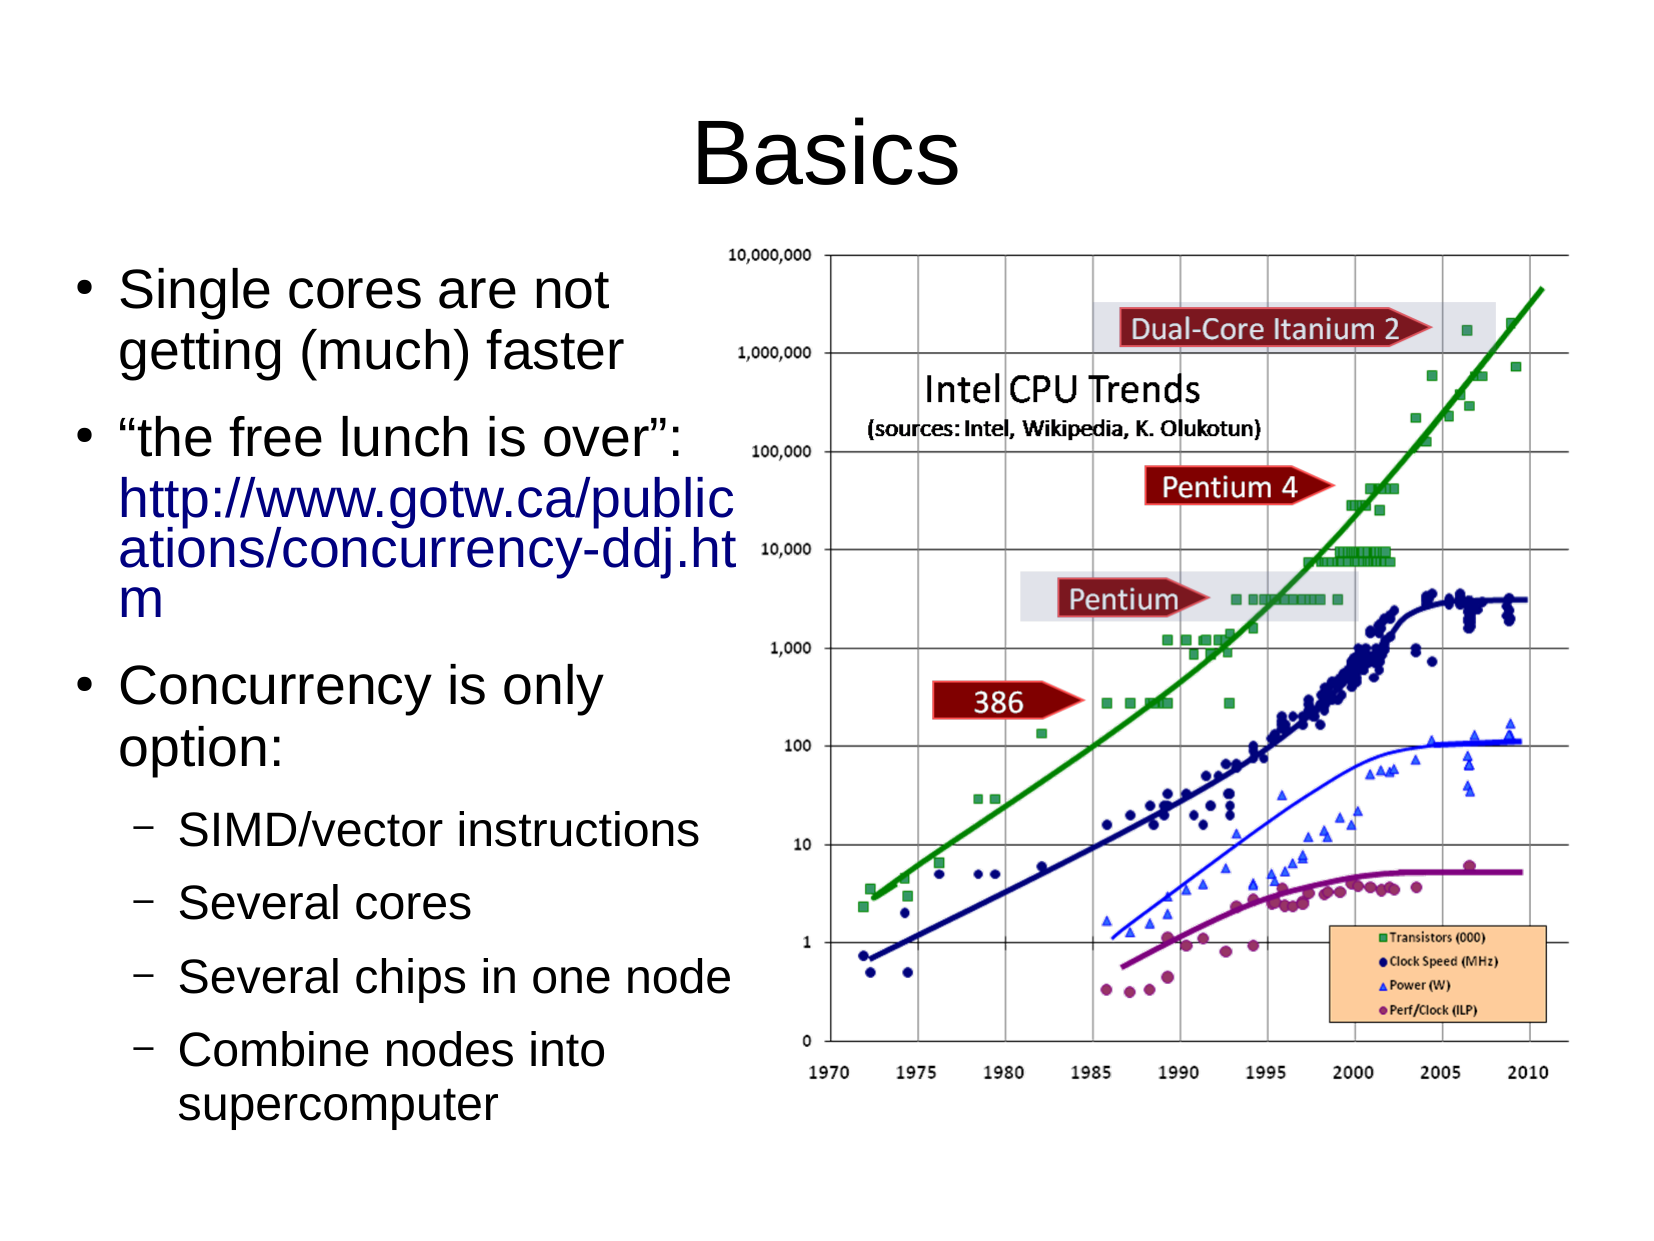

# Basics
Single cores are not getting (much) faster
“the free lunch is over”:http://www.gotw.ca/publications/concurrency-ddj.htm
Concurrency is only option:
SIMD/vector instructions
Several cores
Several chips in one node
Combine nodes into supercomputer